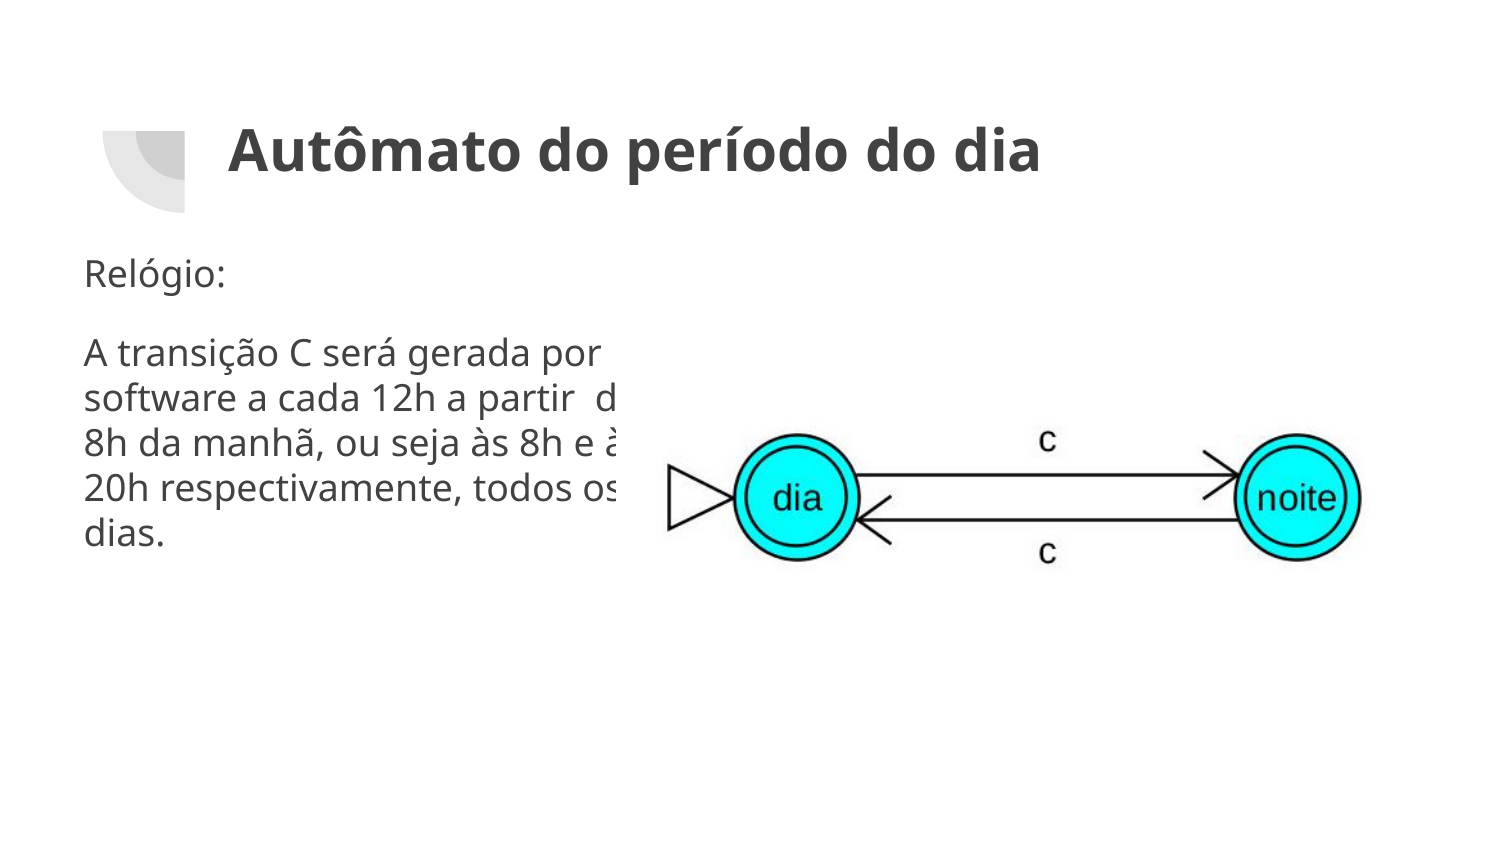

# Autômato do período do dia
Relógio:
A transição C será gerada por software a cada 12h a partir das 8h da manhã, ou seja às 8h e às 20h respectivamente, todos os dias.